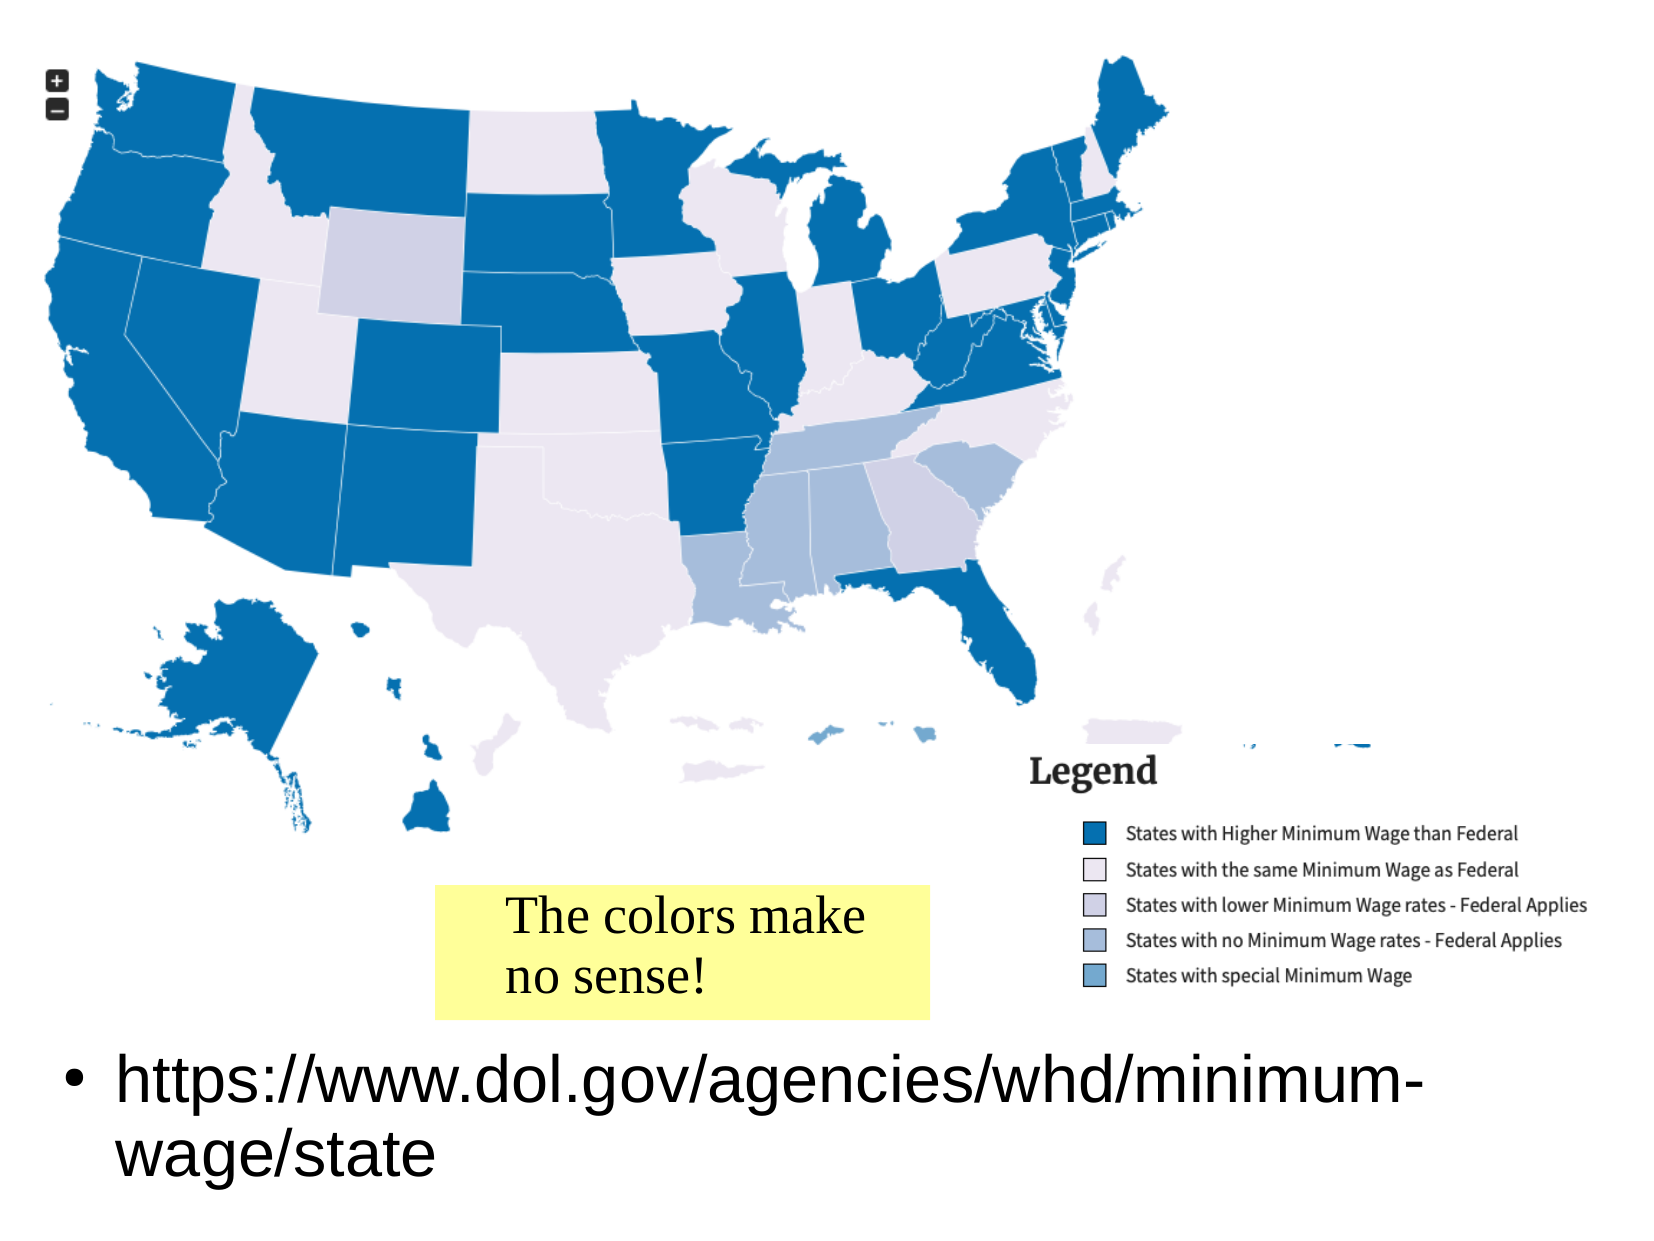

#
The colors make no sense!
https://www.dol.gov/agencies/whd/minimum-wage/state